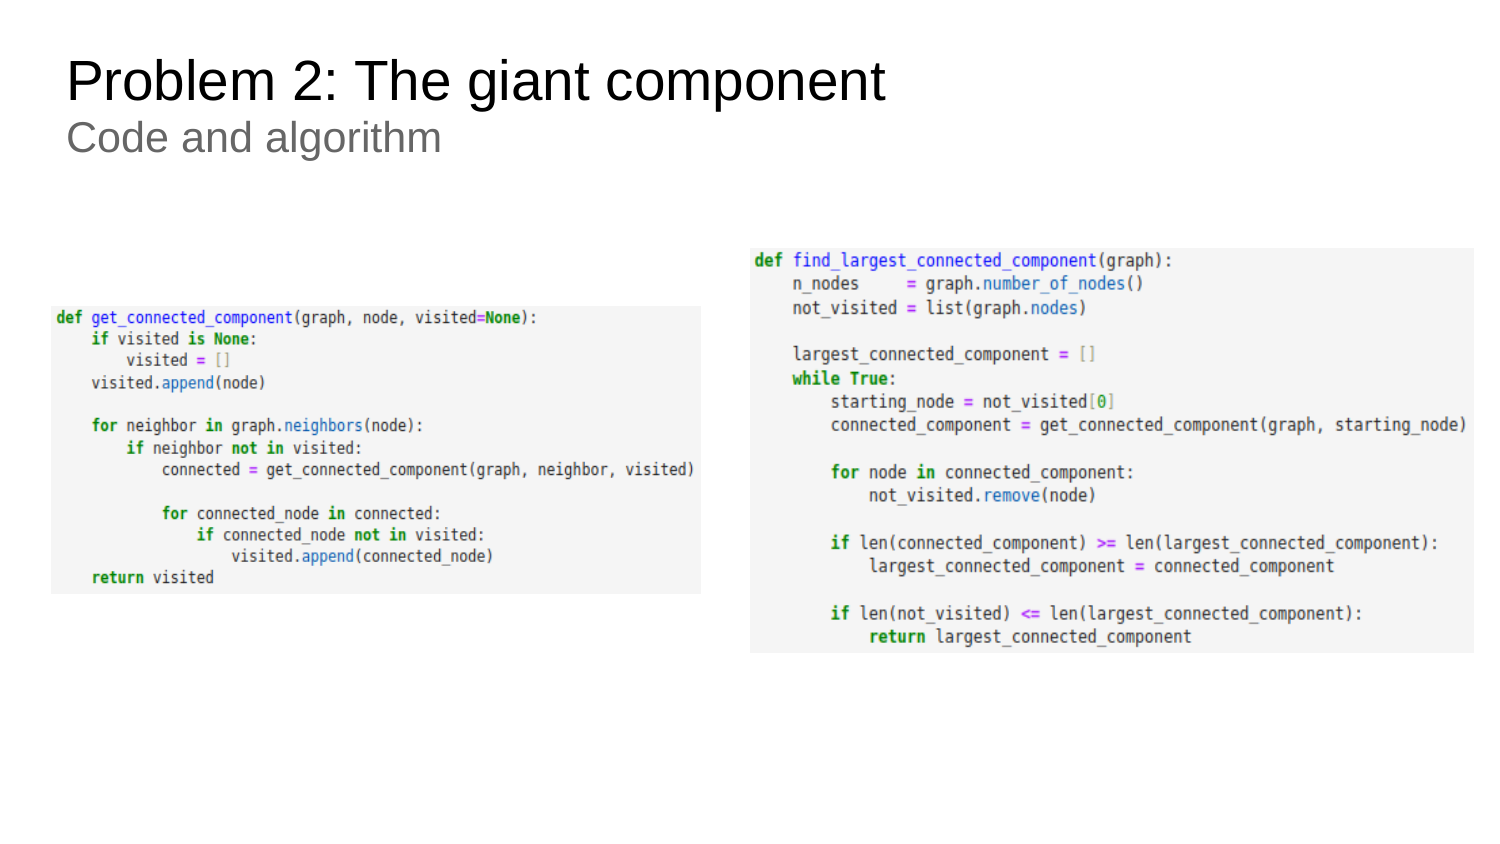

# Problem 2: The giant component Code and algorithm